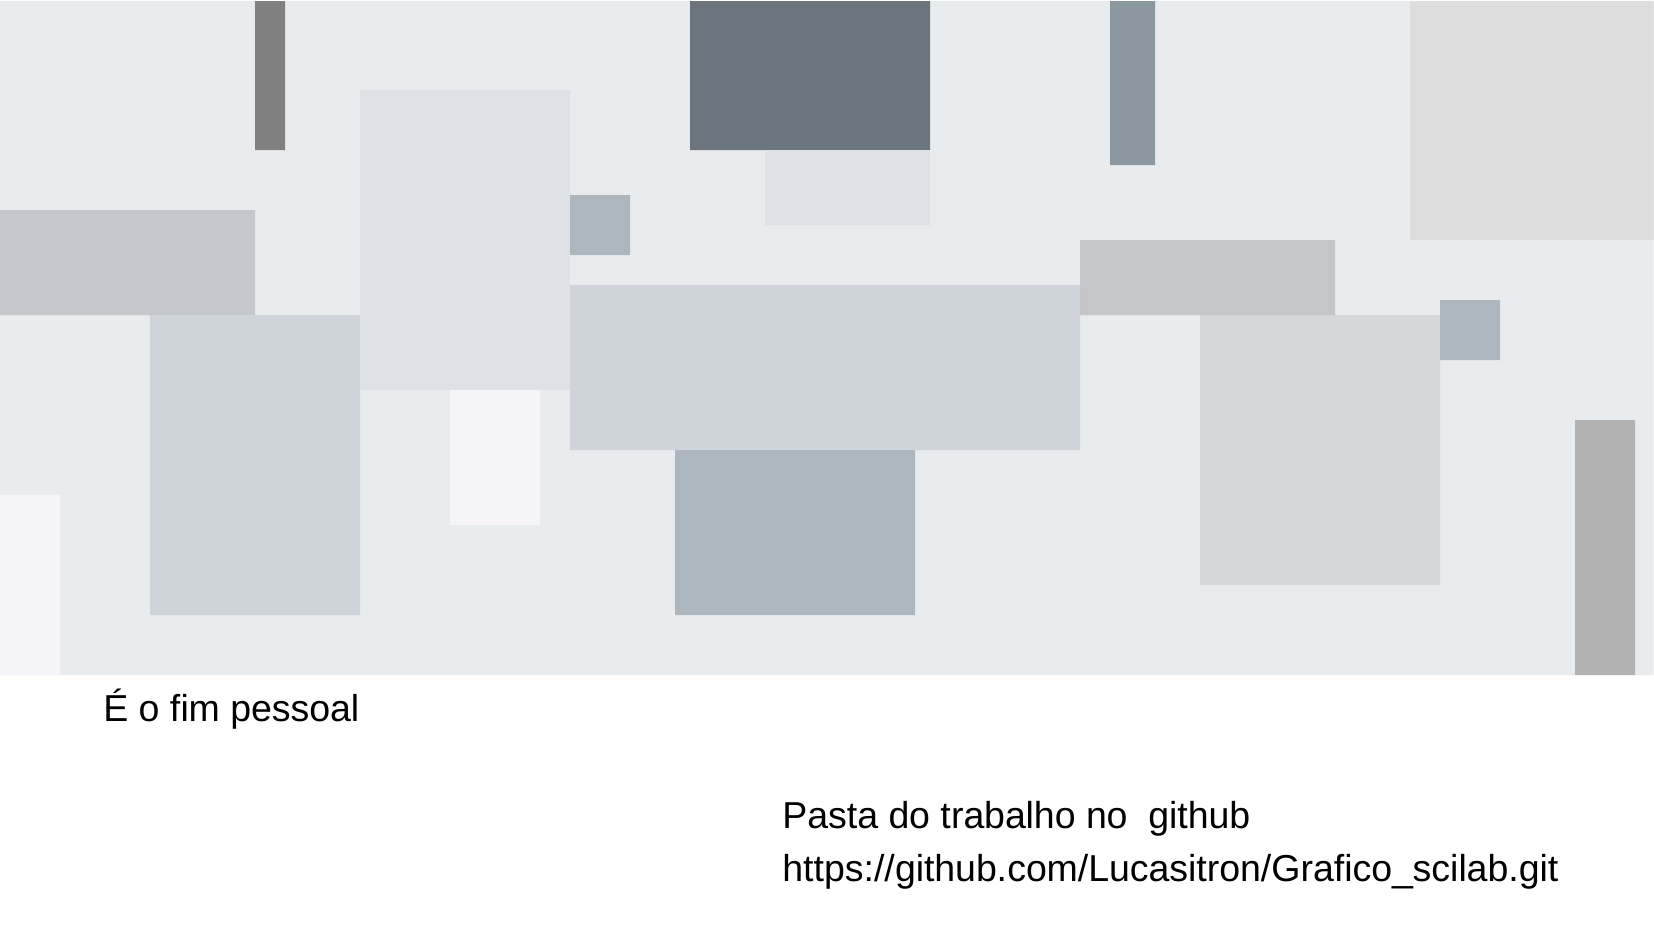

É o fim pessoal
Pasta do trabalho no github
https://github.com/Lucasitron/Grafico_scilab.git